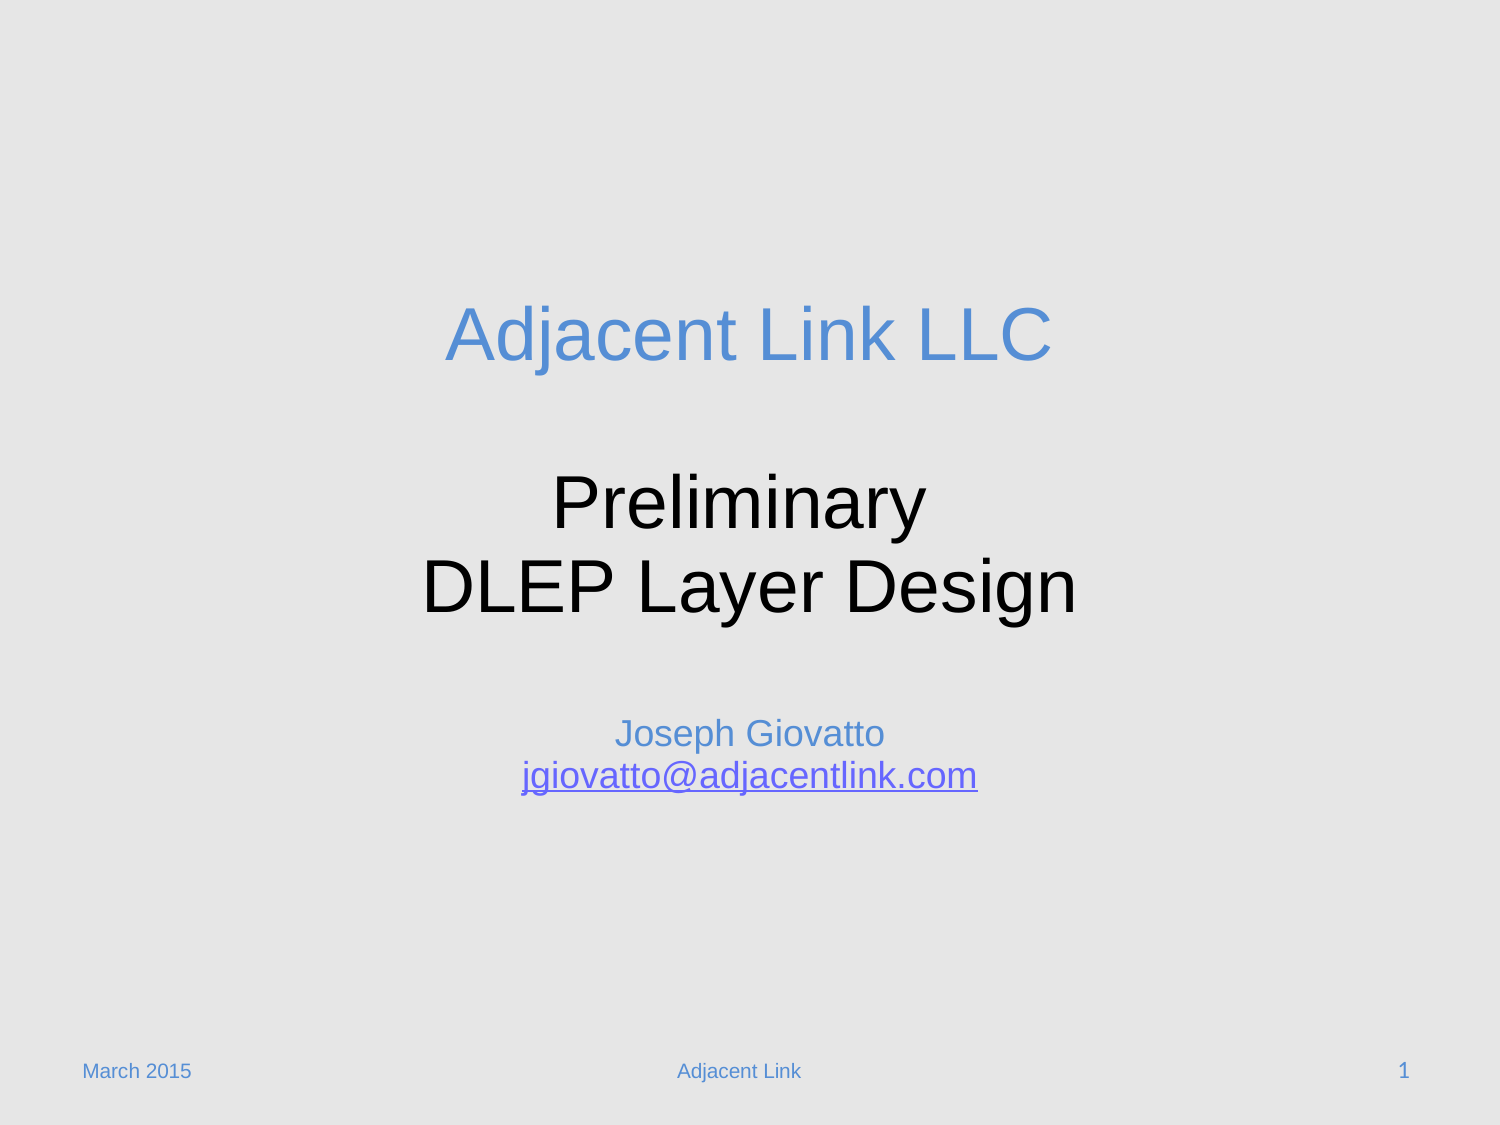

Adjacent Link LLC
Preliminary
DLEP Layer Design
Joseph Giovatto
jgiovatto@adjacentlink.com